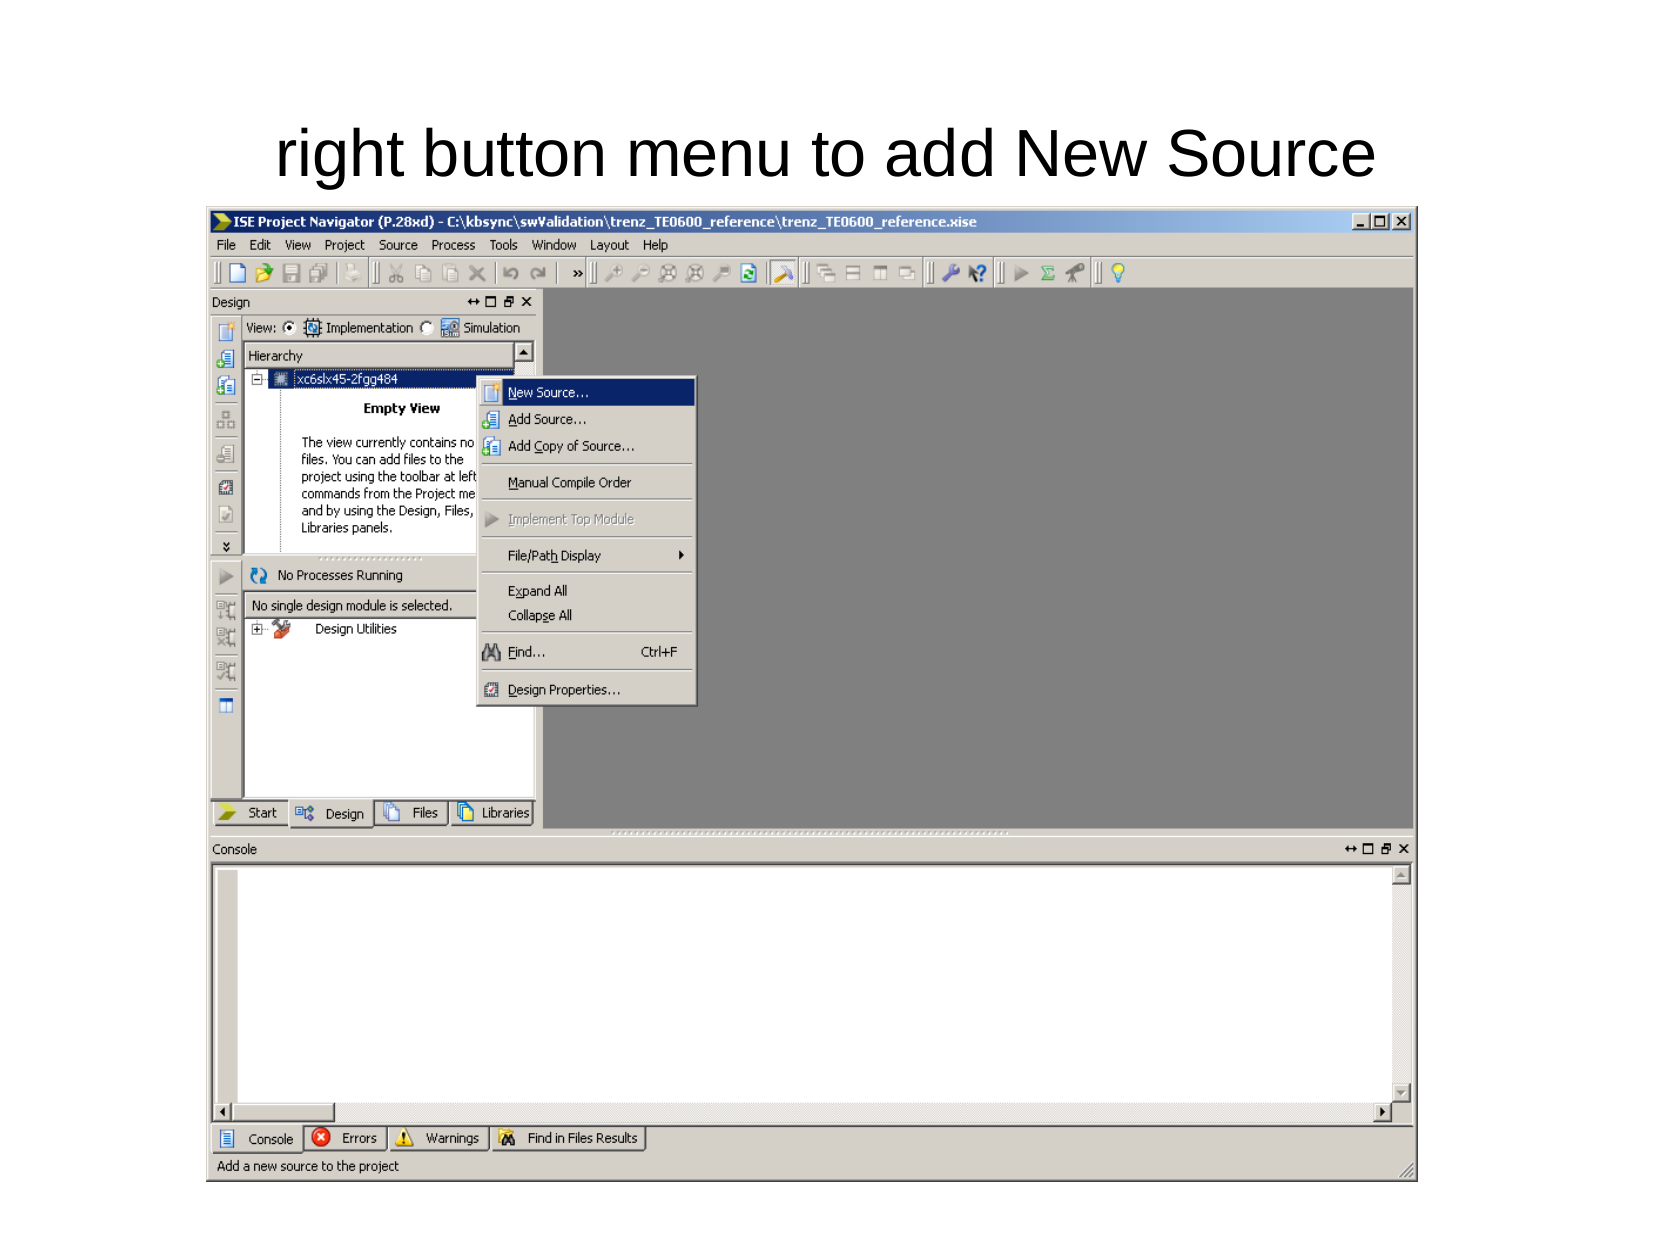

# right button menu to add New Source